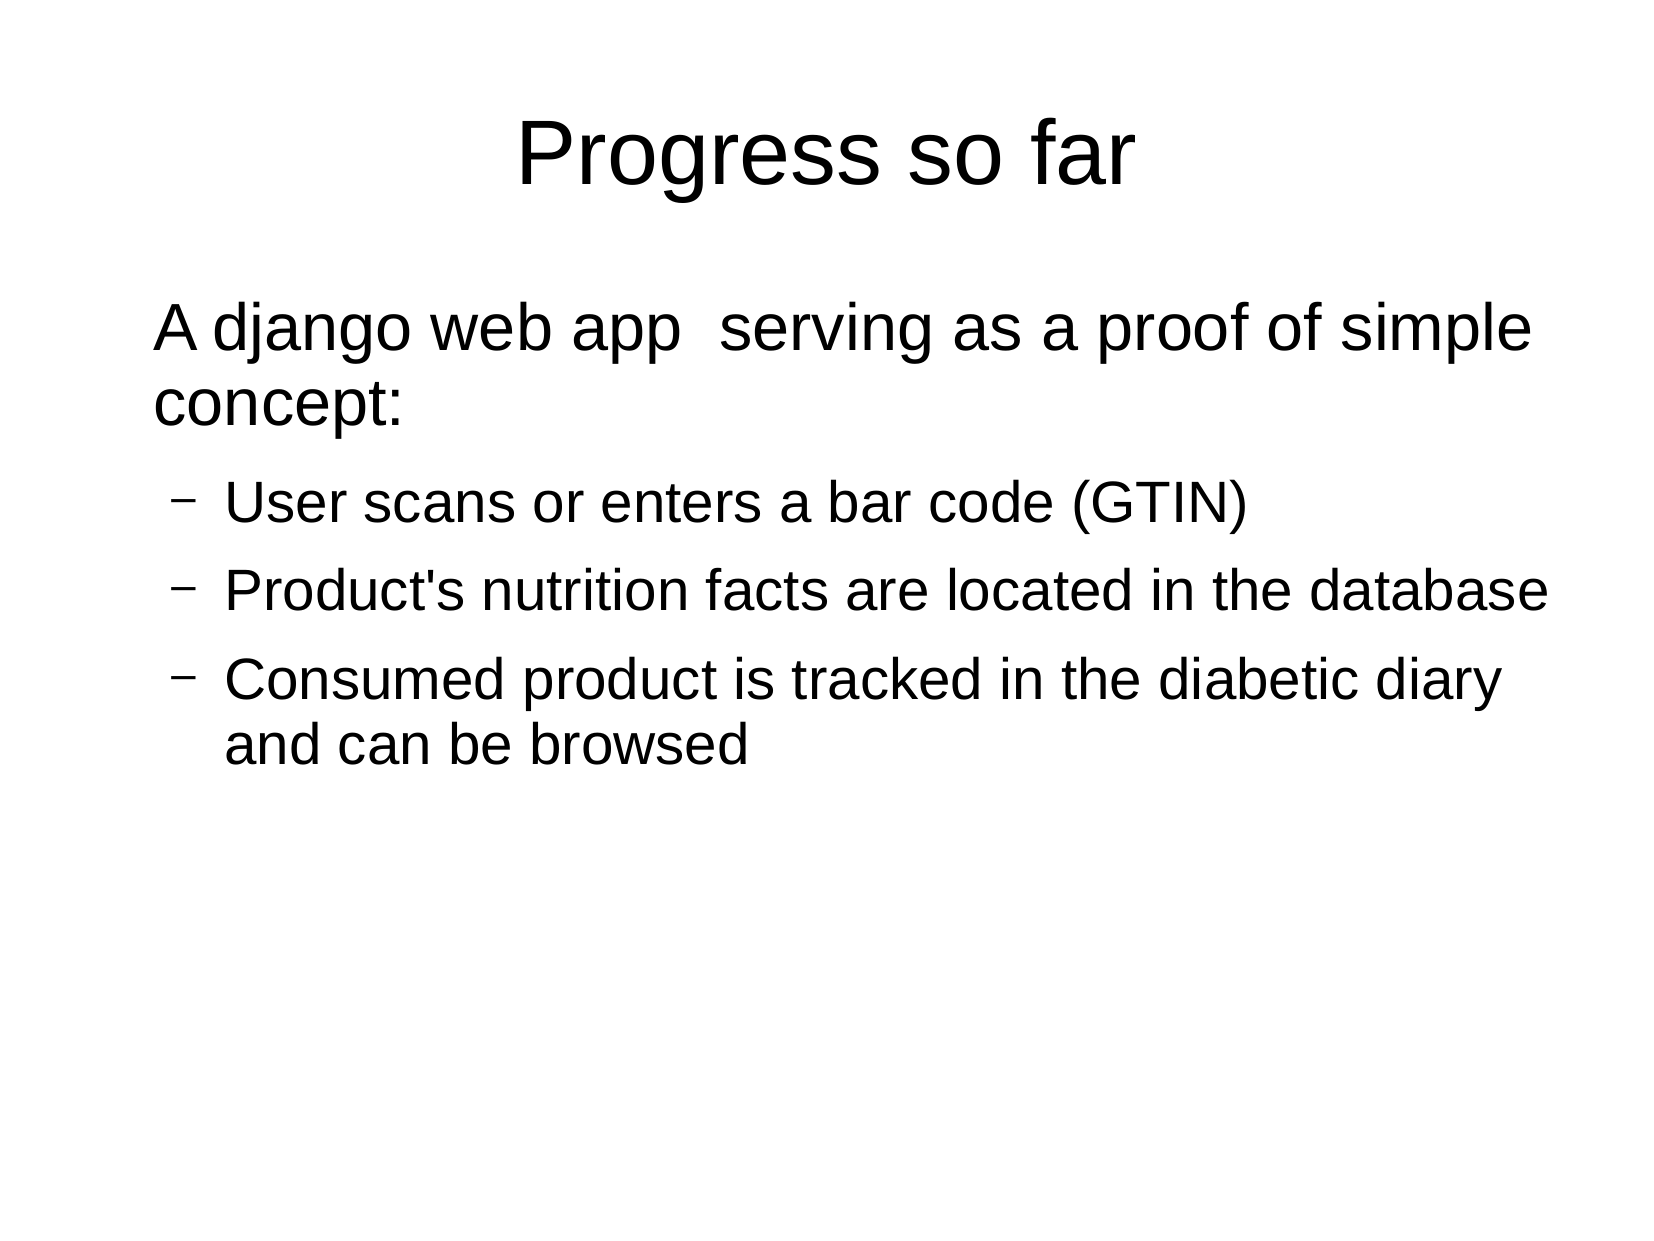

# Progress so far
A django web app serving as a proof of simple concept:
User scans or enters a bar code (GTIN)
Product's nutrition facts are located in the database
Consumed product is tracked in the diabetic diary and can be browsed